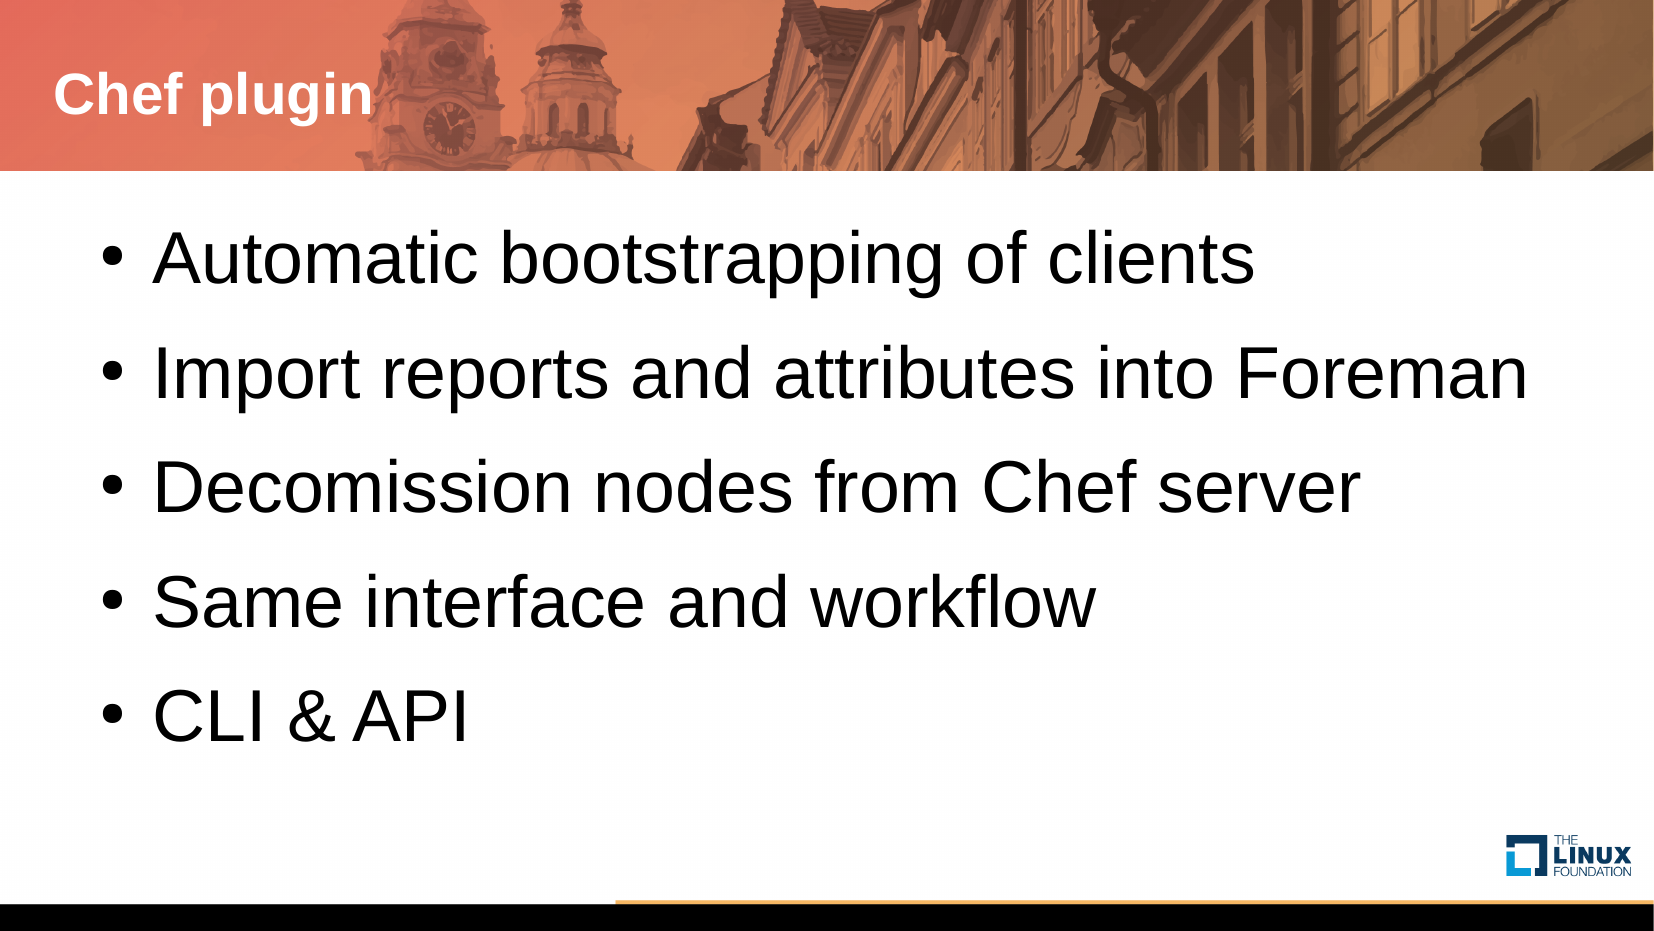

# Chef plugin
Automatic bootstrapping of clients
Import reports and attributes into Foreman
Decomission nodes from Chef server
Same interface and workflow
CLI & API